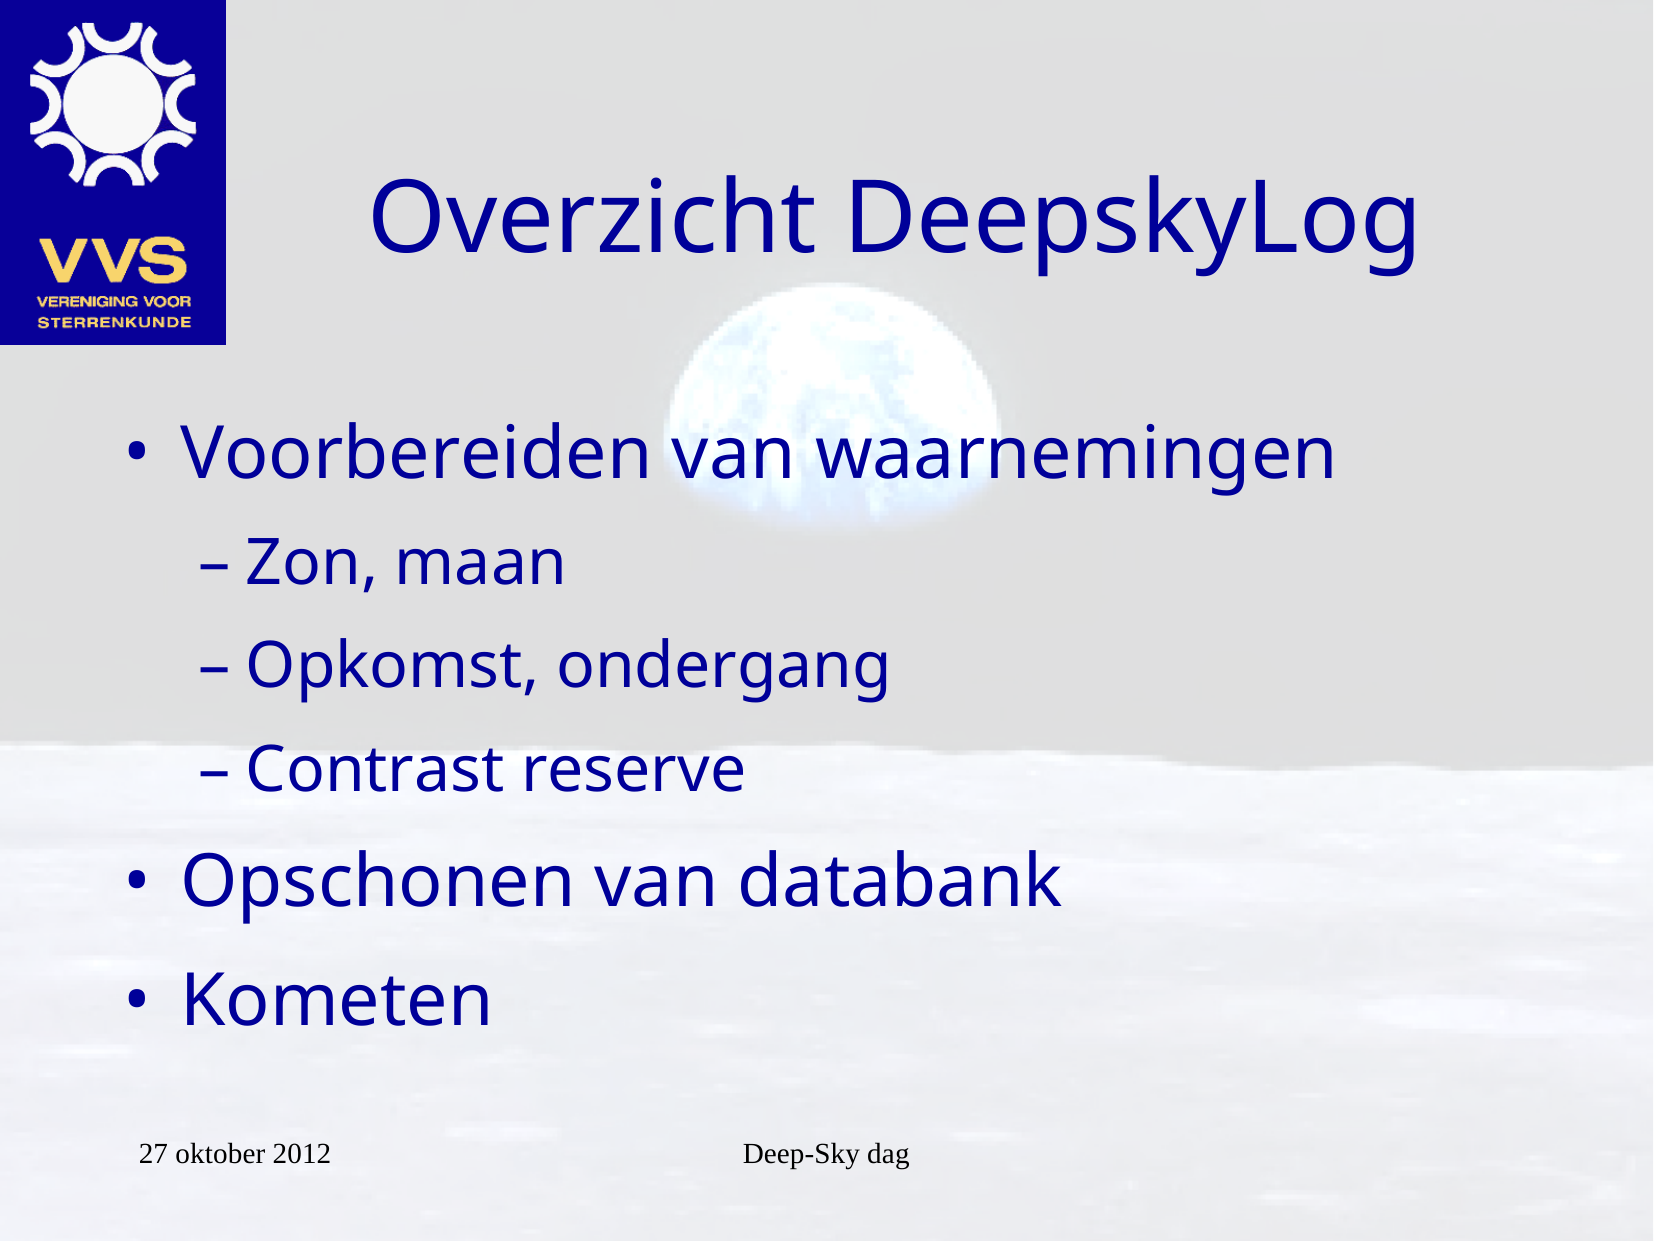

# Overzicht DeepskyLog
Voorbereiden van waarnemingen
Zon, maan
Opkomst, ondergang
Contrast reserve
Opschonen van databank
Kometen
27 oktober 2012
Deep-Sky dag